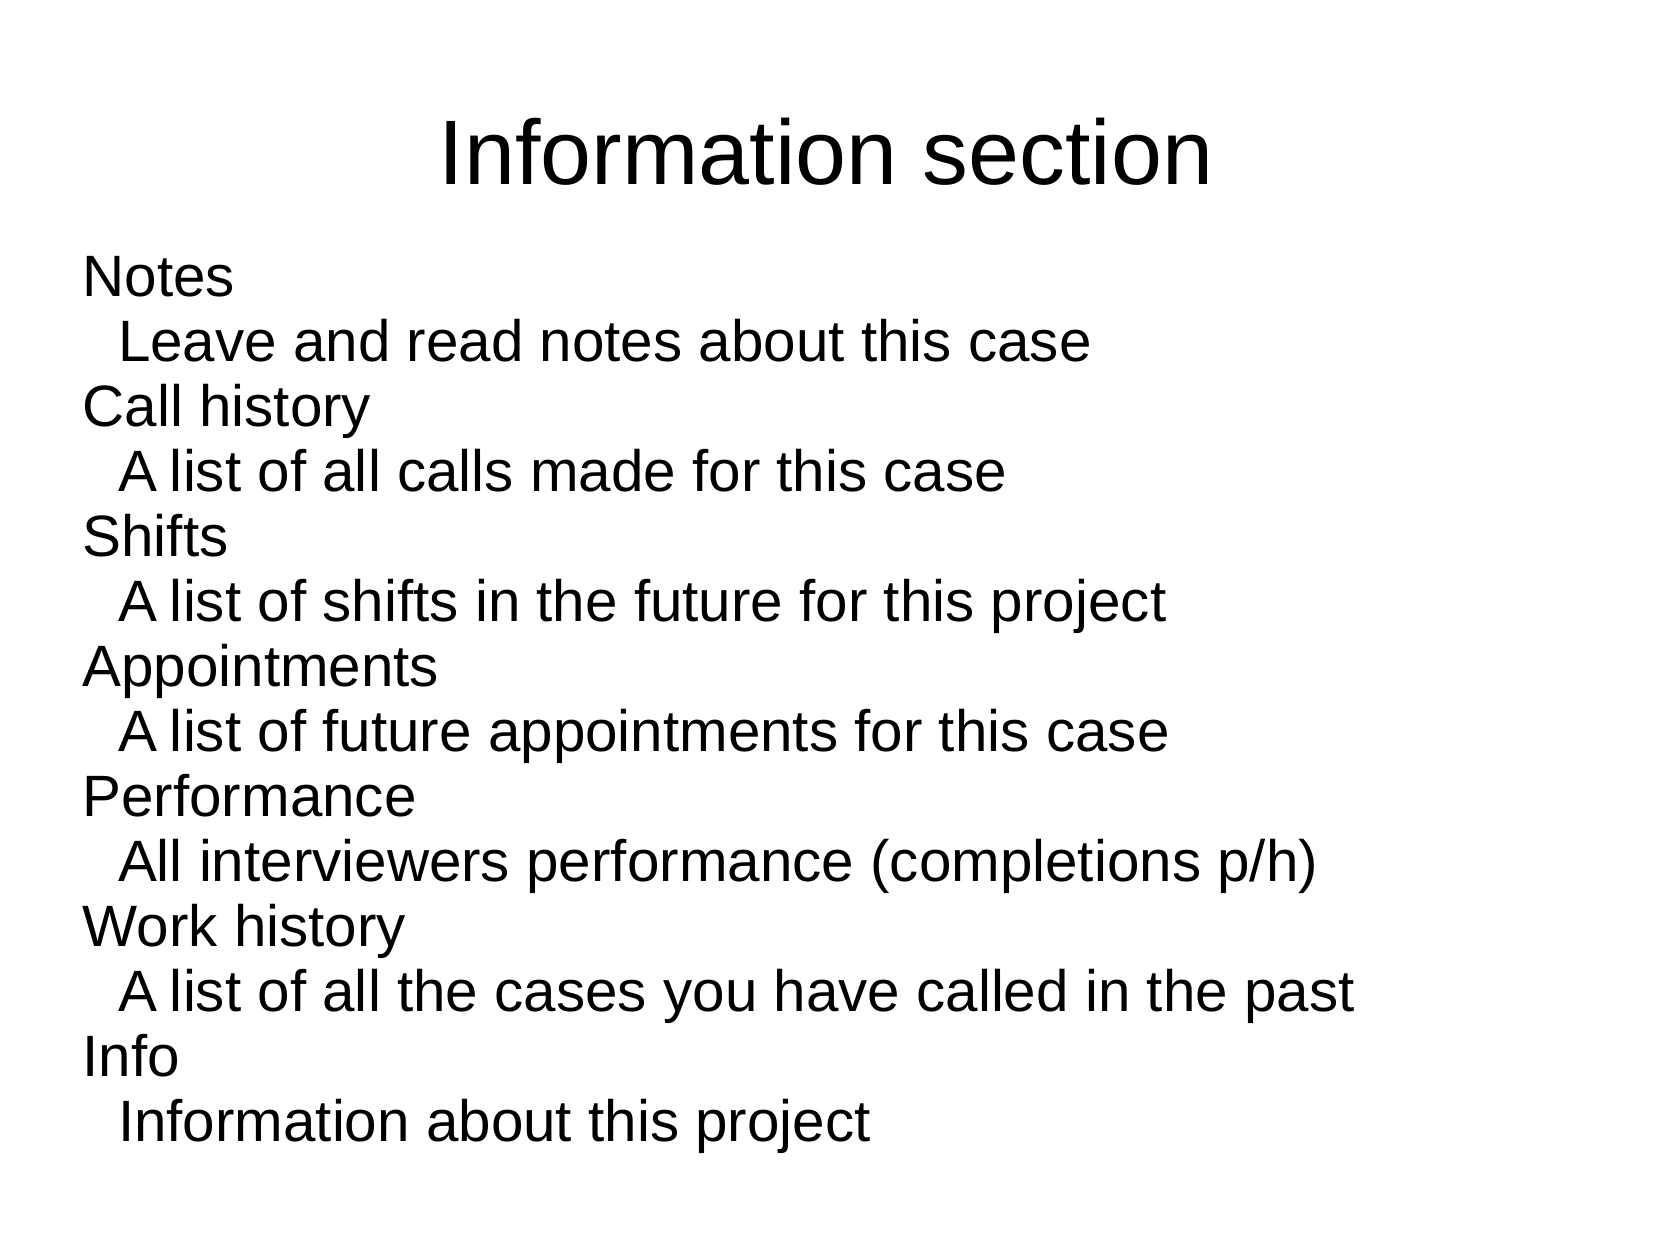

# Information section
Notes
Leave and read notes about this case
Call history
A list of all calls made for this case
Shifts
A list of shifts in the future for this project
Appointments
A list of future appointments for this case
Performance
All interviewers performance (completions p/h)
Work history
A list of all the cases you have called in the past
Info
Information about this project